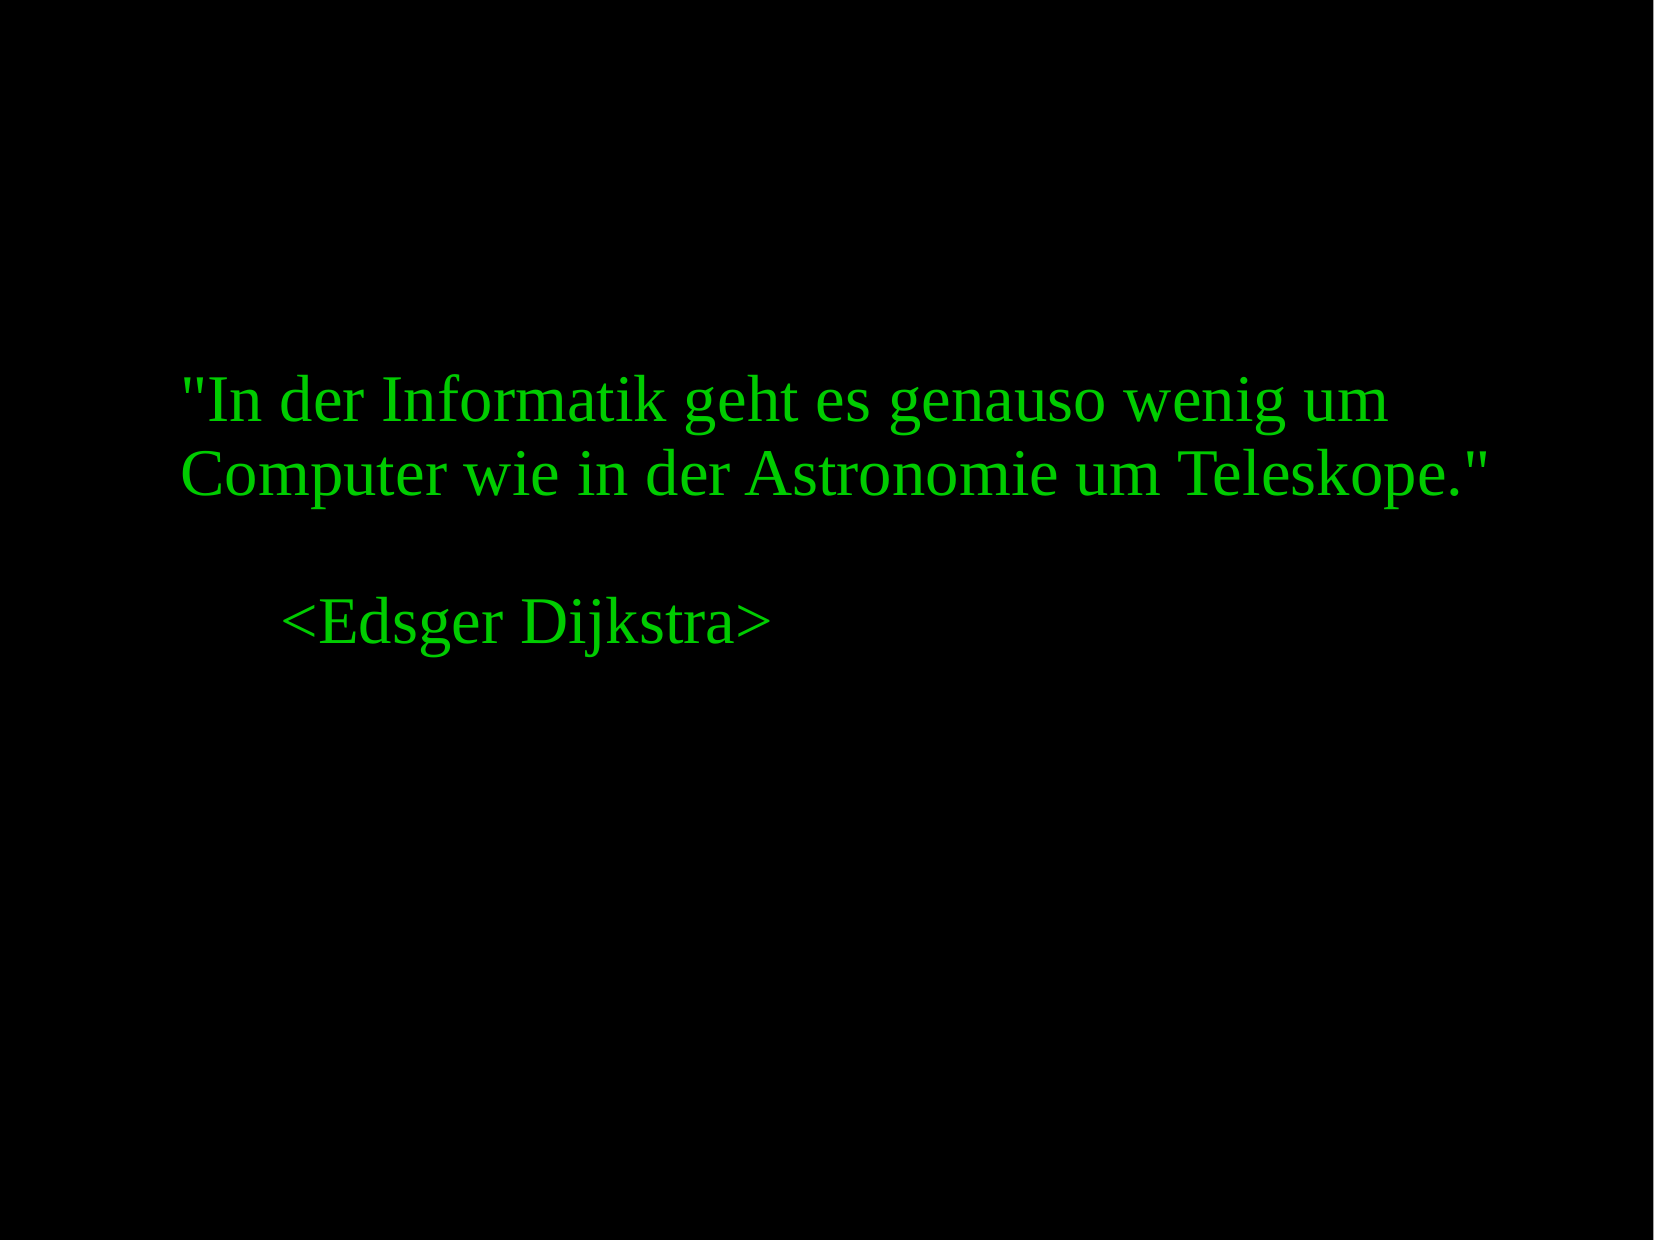

"In der Informatik geht es genauso wenig um Computer wie in der Astronomie um Teleskope."
 <Edsger Dijkstra>